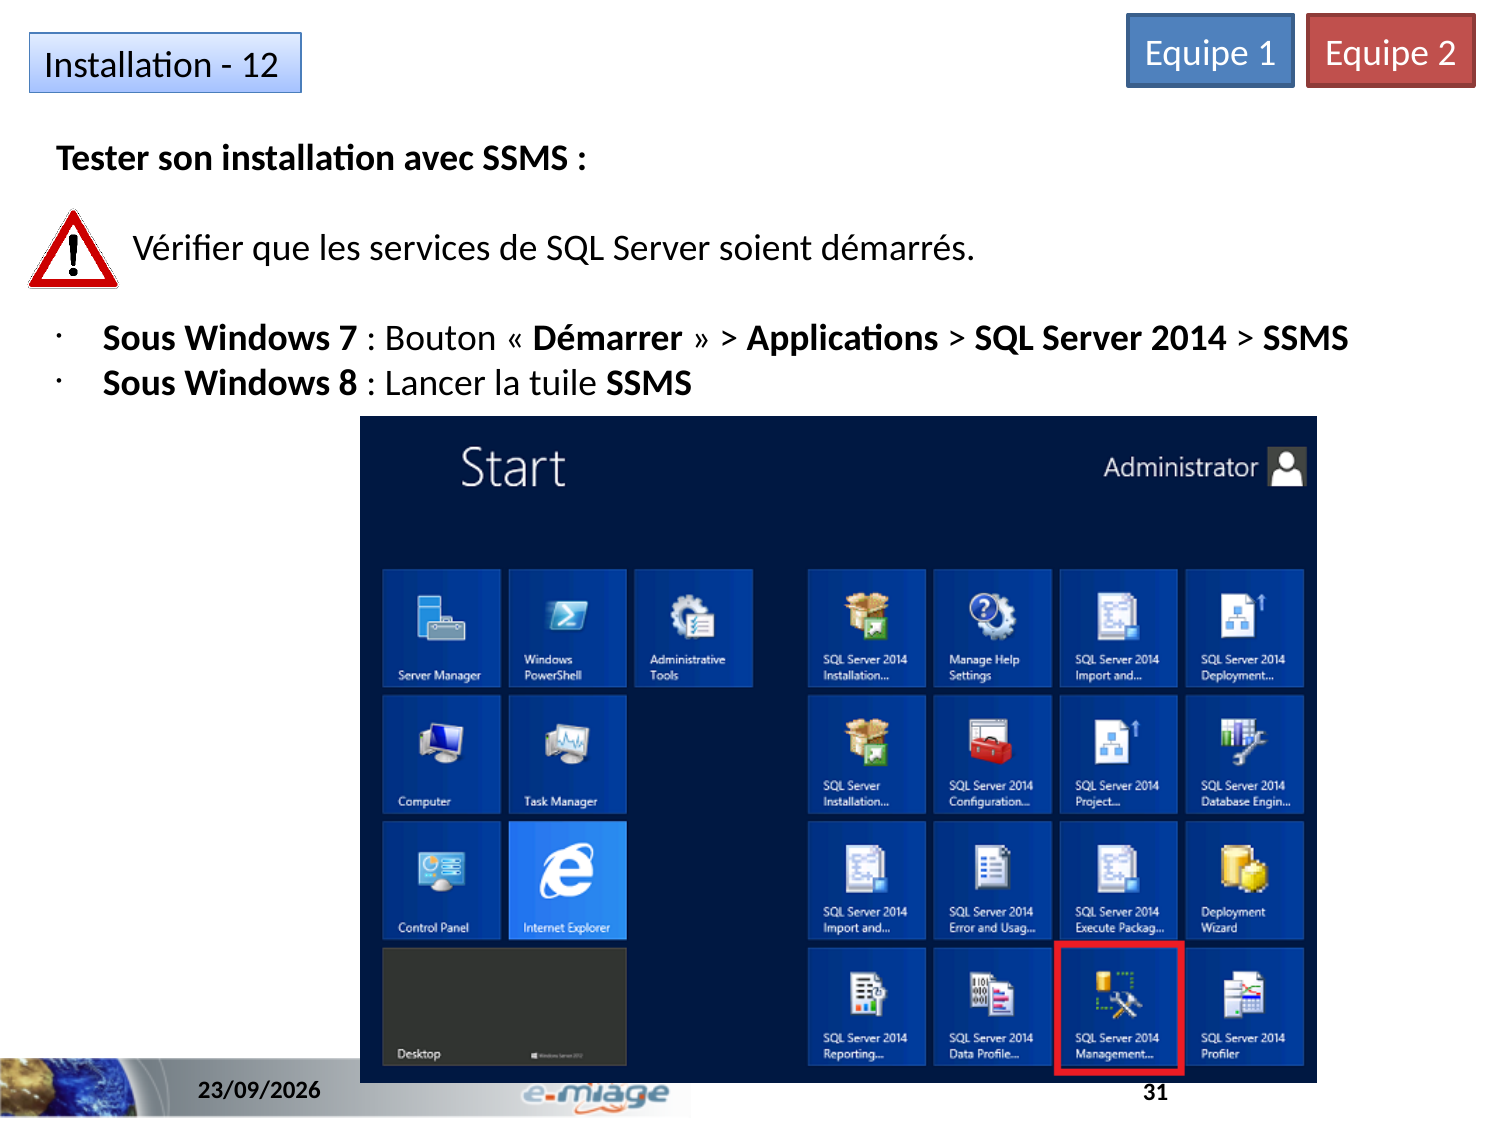

Equipe 1
Equipe 2
Installation - 12
Tester son installation avec SSMS :
 Vérifier que les services de SQL Server soient démarrés.
Sous Windows 7 : Bouton « Démarrer » > Applications > SQL Server 2014 > SSMS
Sous Windows 8 : Lancer la tuile SSMS